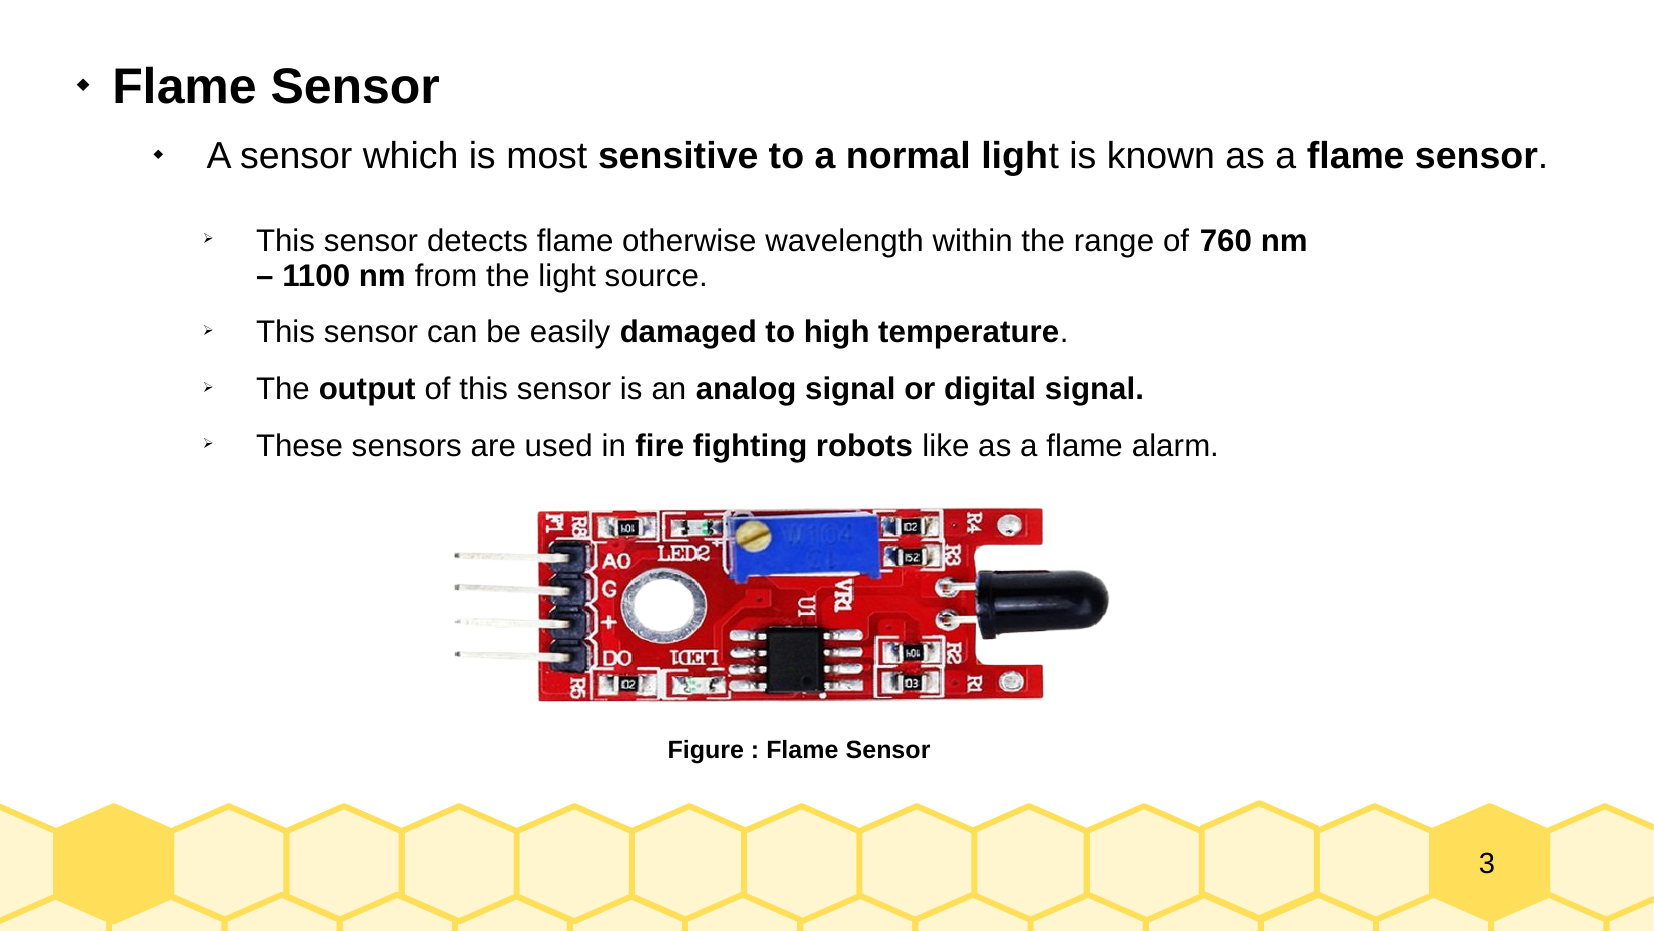

# Flame Sensor
A sensor which is most sensitive to a normal light is known as a flame sensor.
This sensor detects flame otherwise wavelength within the range of 760 nm – 1100 nm from the light source.
This sensor can be easily damaged to high temperature.
The output of this sensor is an analog signal or digital signal.
These sensors are used in fire fighting robots like as a flame alarm.
Figure : Flame Sensor